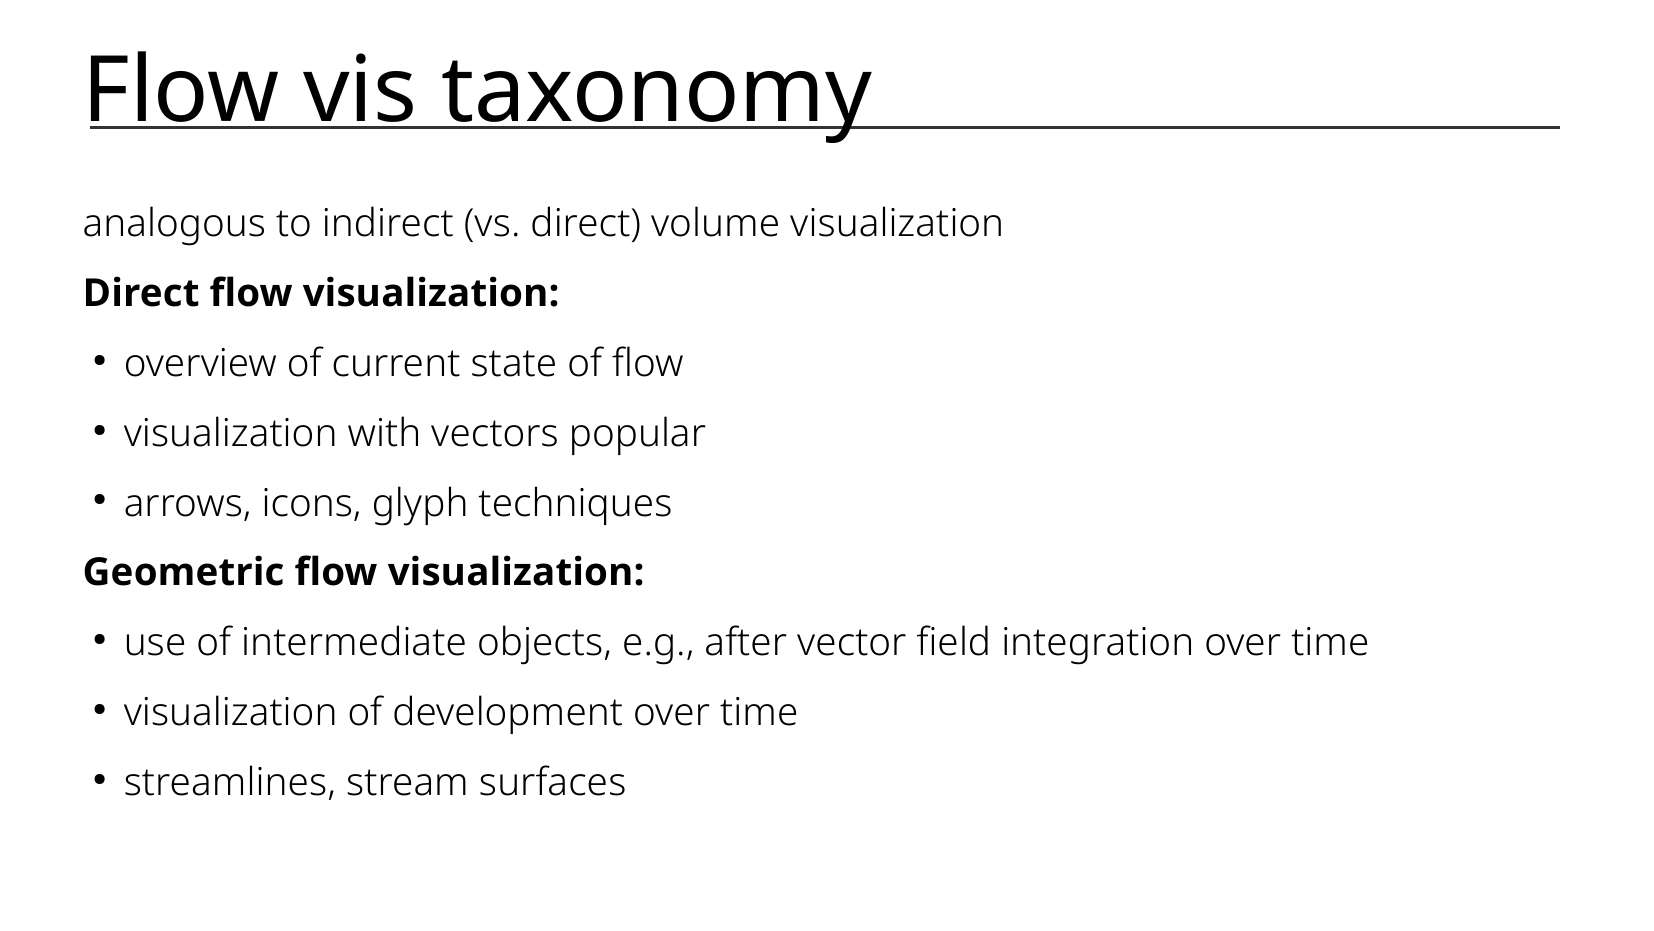

# Flow vis taxonomy
analogous to indirect (vs. direct) volume visualization
Direct flow visualization:
overview of current state of flow
visualization with vectors popular
arrows, icons, glyph techniques
Geometric flow visualization:
use of intermediate objects, e.g., after vector field integration over time
visualization of development over time
streamlines, stream surfaces